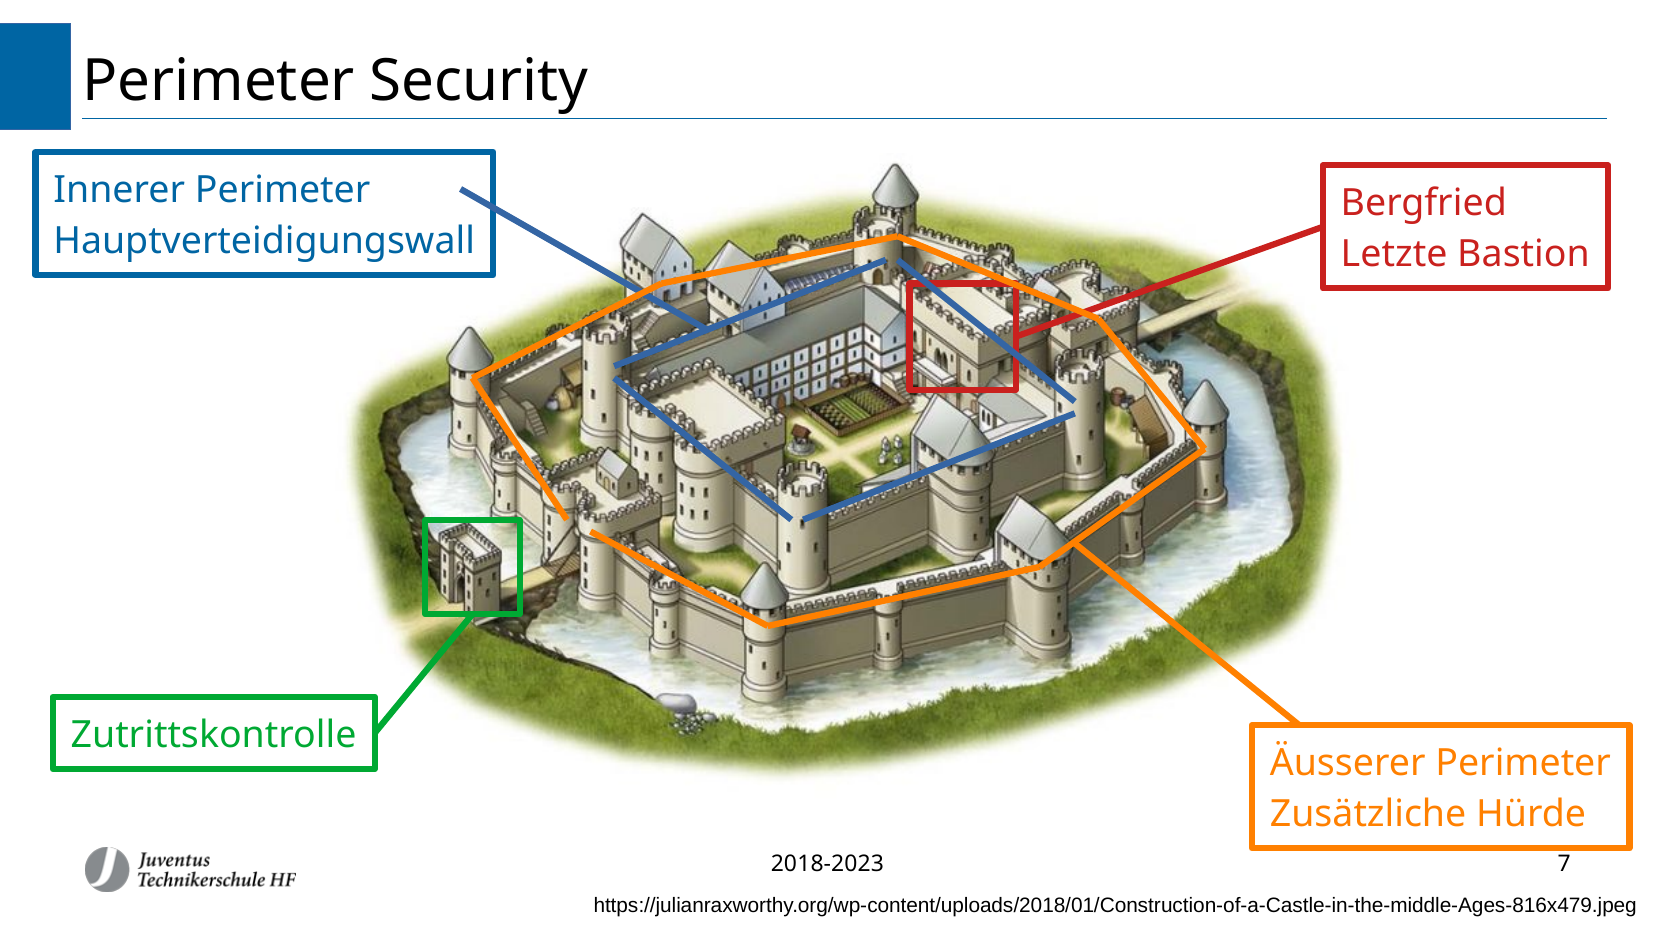

# Perimeter Security
Innerer Perimeter
Hauptverteidigungswall
Bergfried
Letzte Bastion
Äusserer Perimeter
Zusätzliche Hürde
Zutrittskontrolle
2018-2023
7
https://julianraxworthy.org/wp-content/uploads/2018/01/Construction-of-a-Castle-in-the-middle-Ages-816x479.jpeg